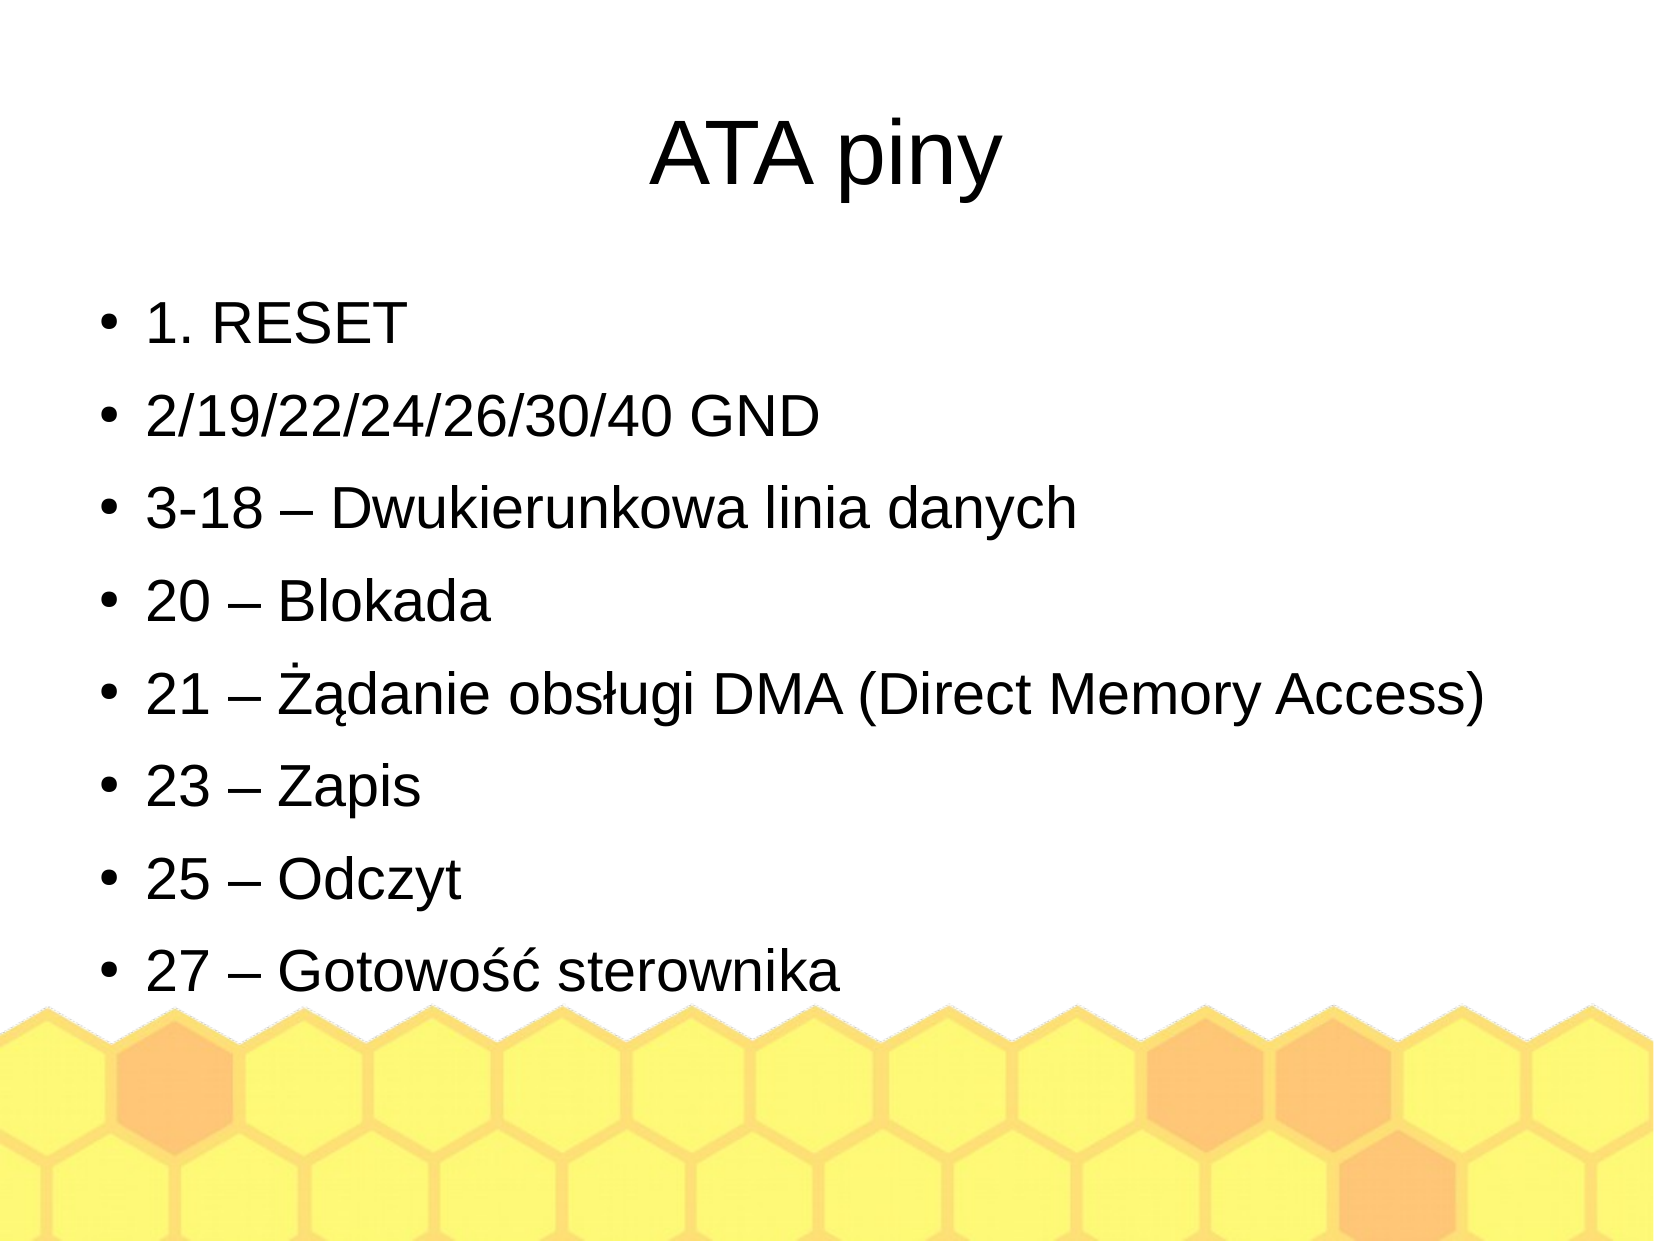

# ATA piny
1. RESET
2/19/22/24/26/30/40 GND
3-18 – Dwukierunkowa linia danych
20 – Blokada
21 – Żądanie obsługi DMA (Direct Memory Access)
23 – Zapis
25 – Odczyt
27 – Gotowość sterownika